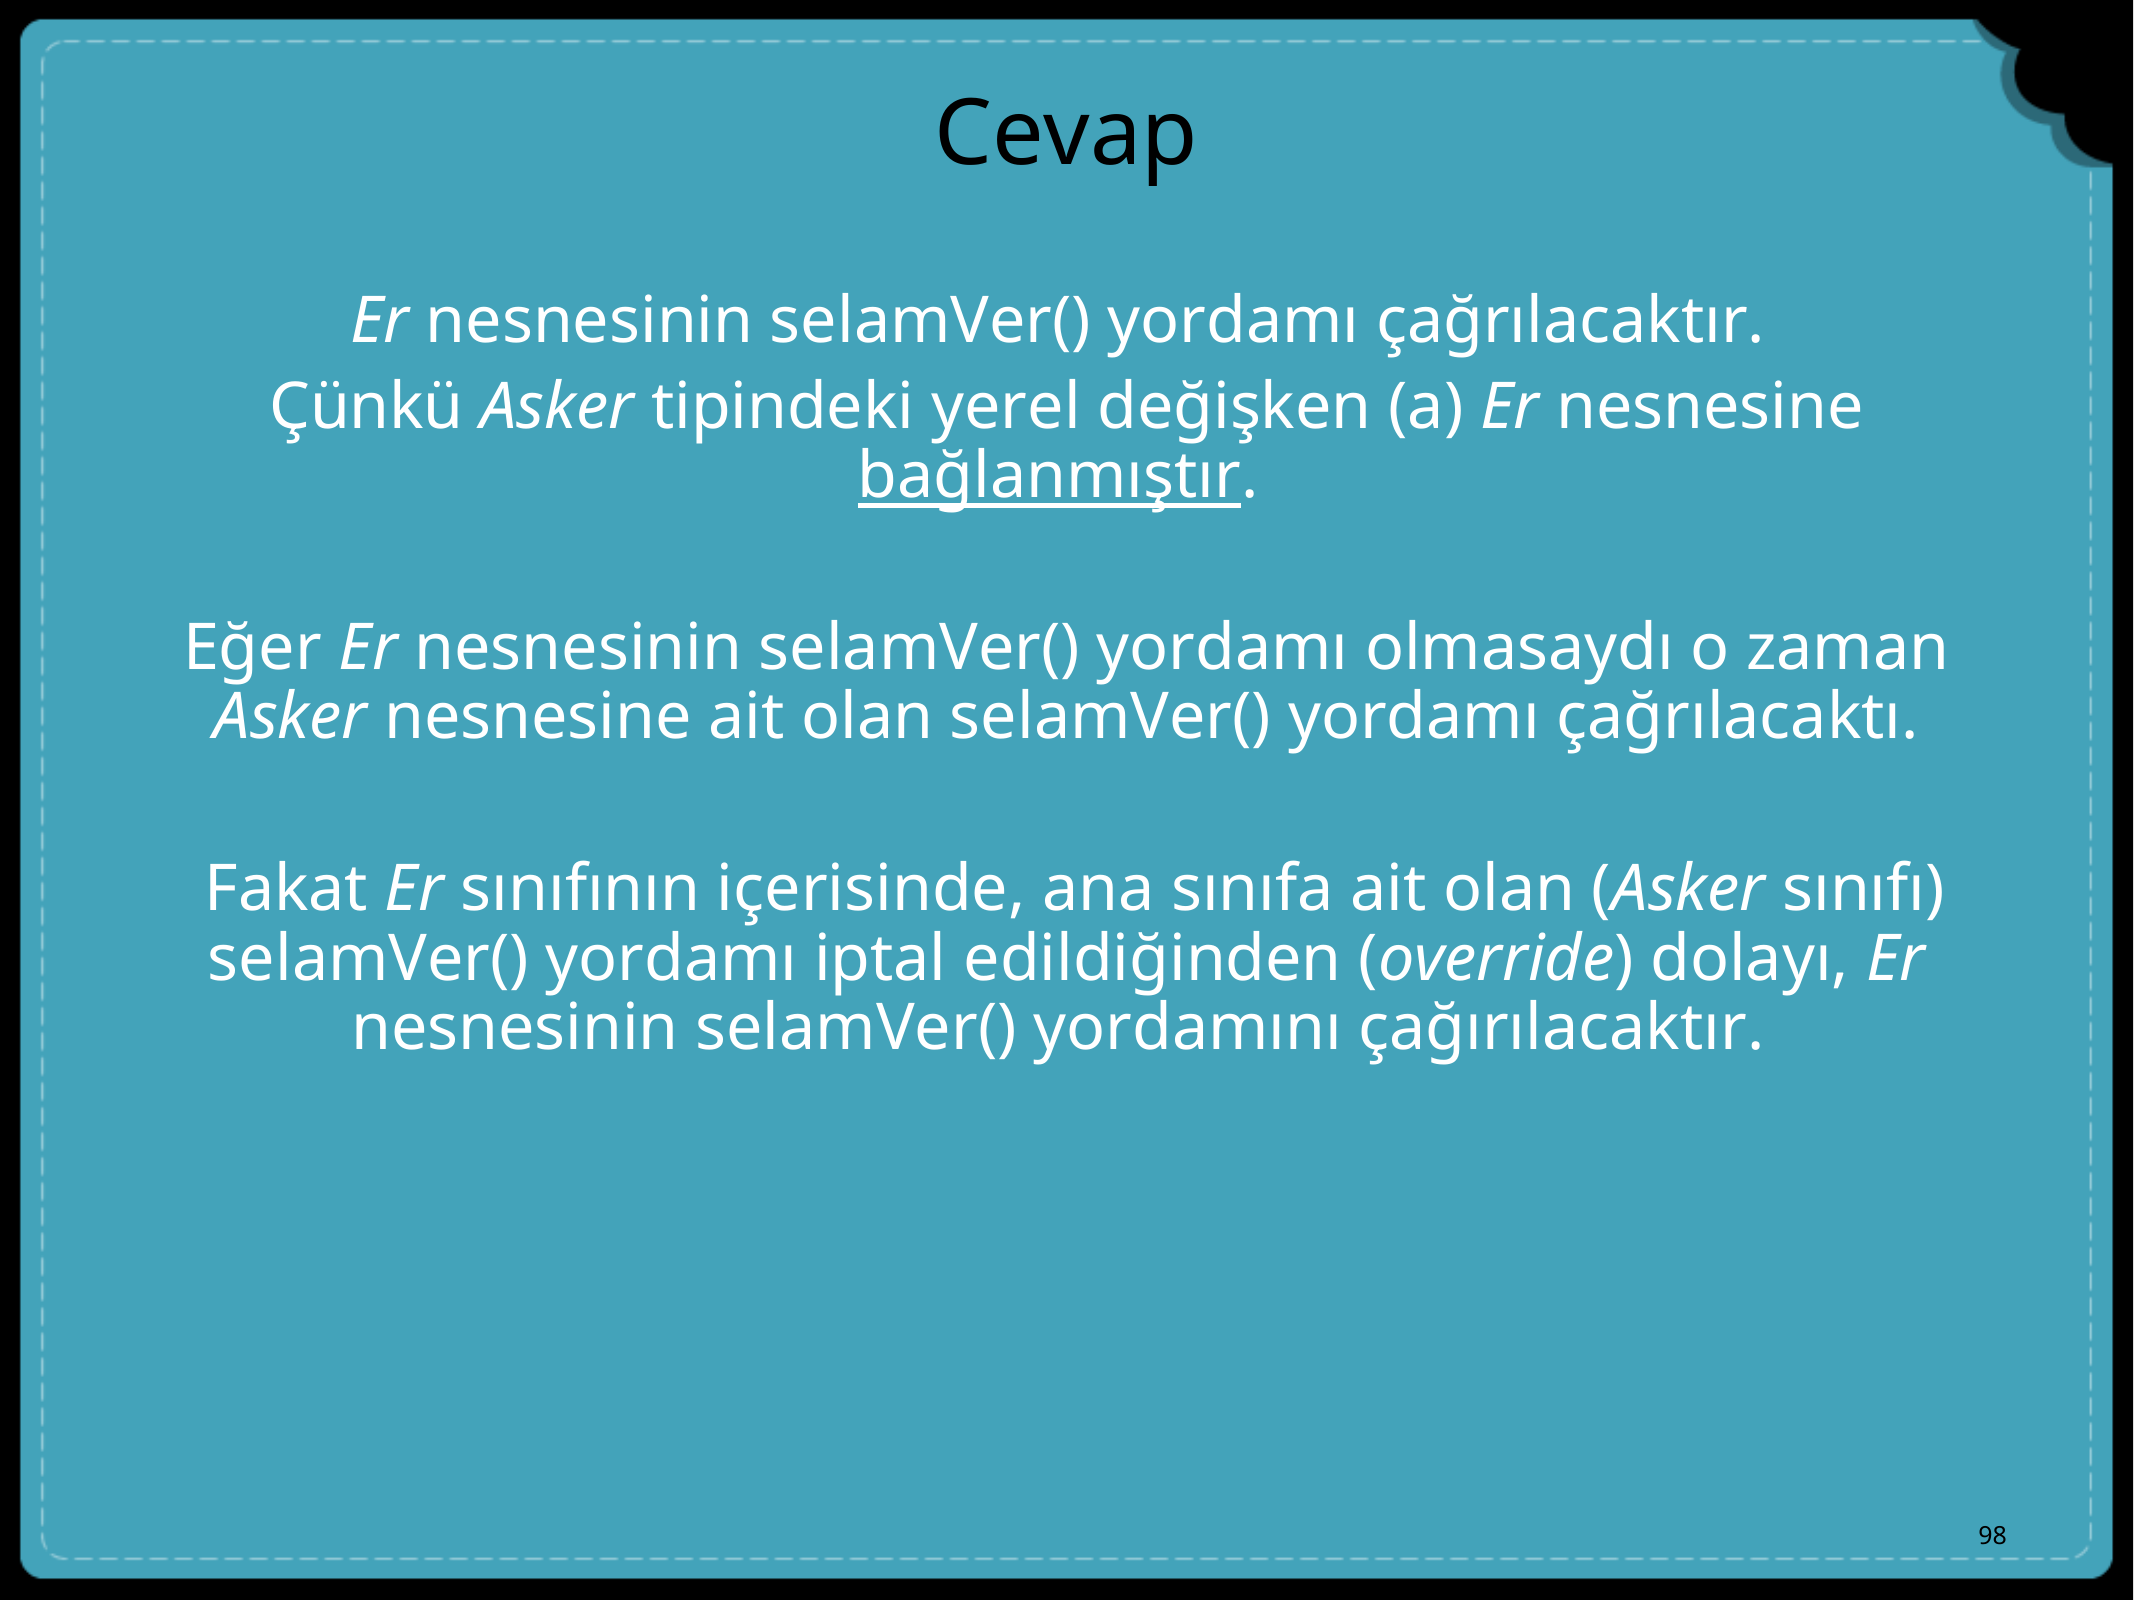

# Cevap
Er nesnesinin selamVer() yordamı çağrılacaktır.
Çünkü Asker tipindeki yerel değişken (a) Er nesnesine bağlanmıştır.
Eğer Er nesnesinin selamVer() yordamı olmasaydı o zaman Asker nesnesine ait olan selamVer() yordamı çağrılacaktı.
 Fakat Er sınıfının içerisinde, ana sınıfa ait olan (Asker sınıfı) selamVer() yordamı iptal edildiğinden (override) dolayı, Er nesnesinin selamVer() yordamını çağırılacaktır.
98